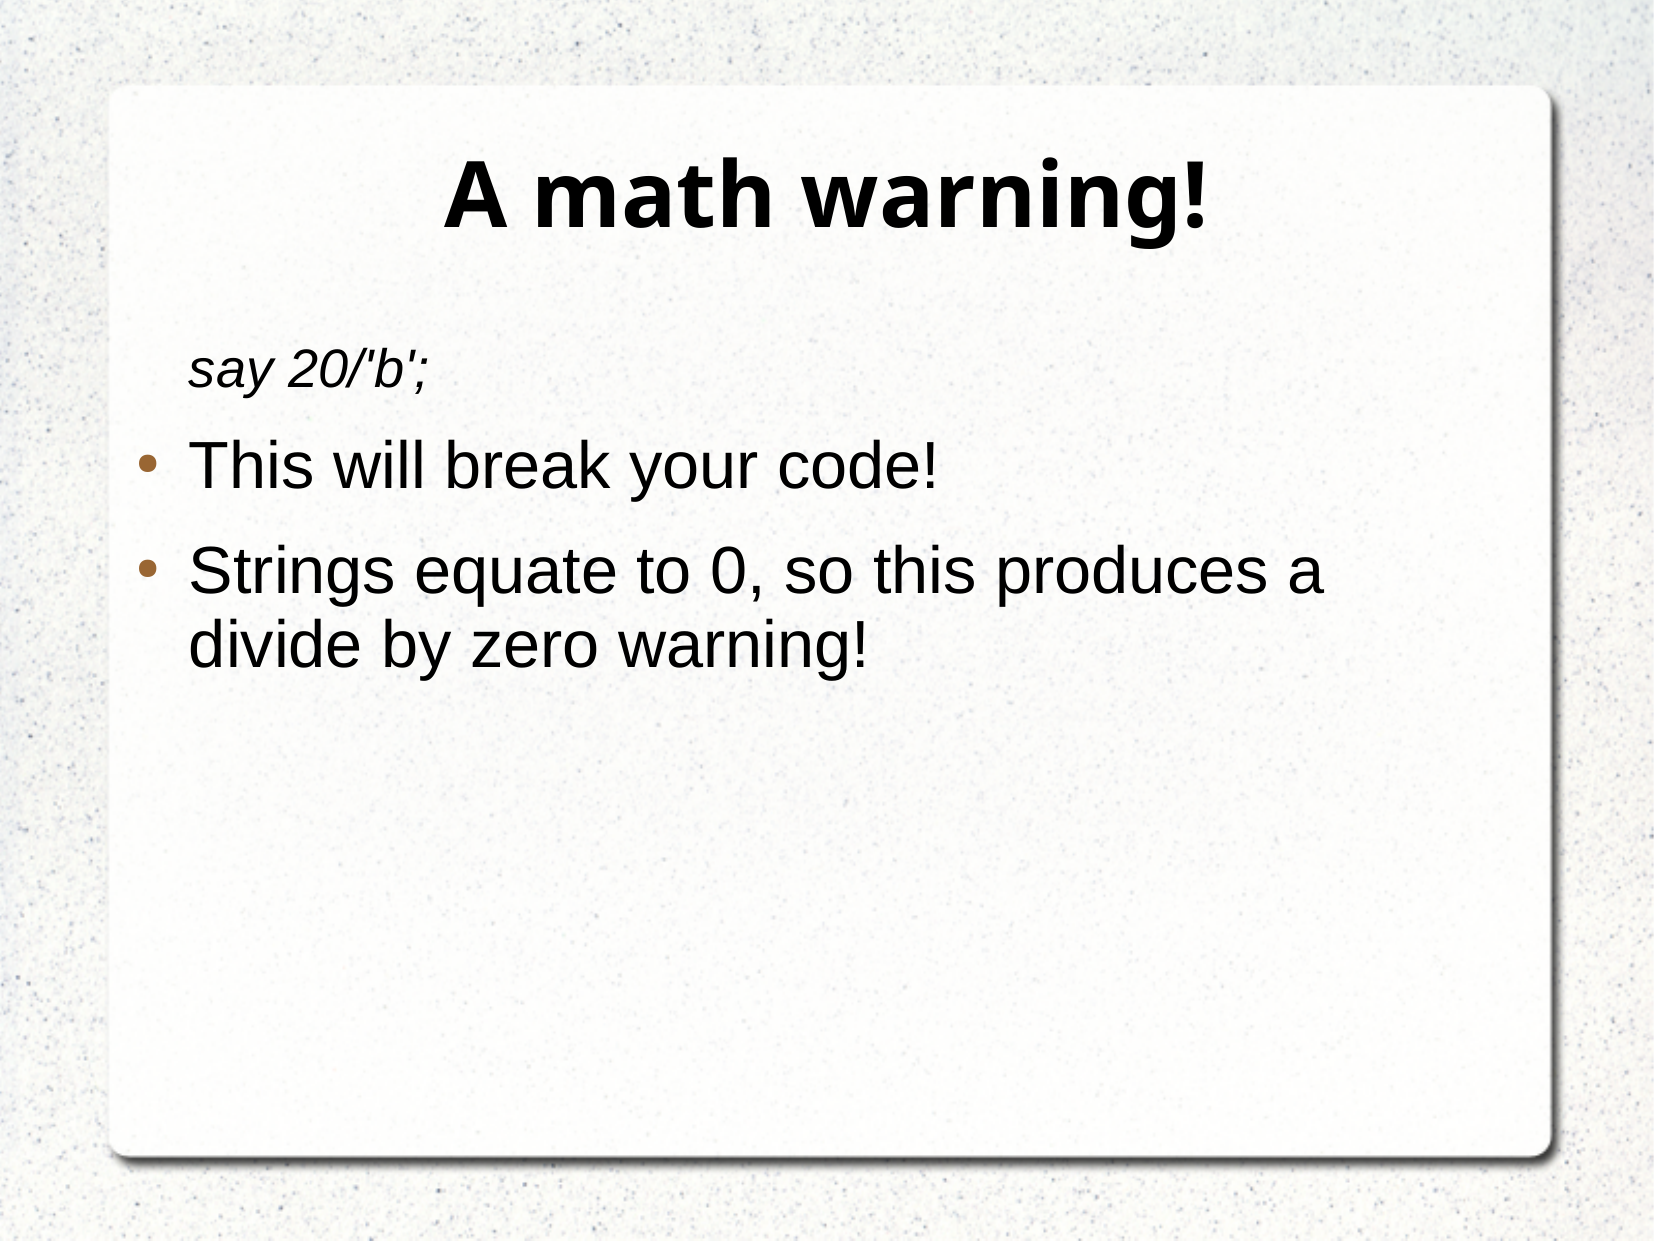

# A math warning!
say 20/'b';
This will break your code!
Strings equate to 0, so this produces a divide by zero warning!